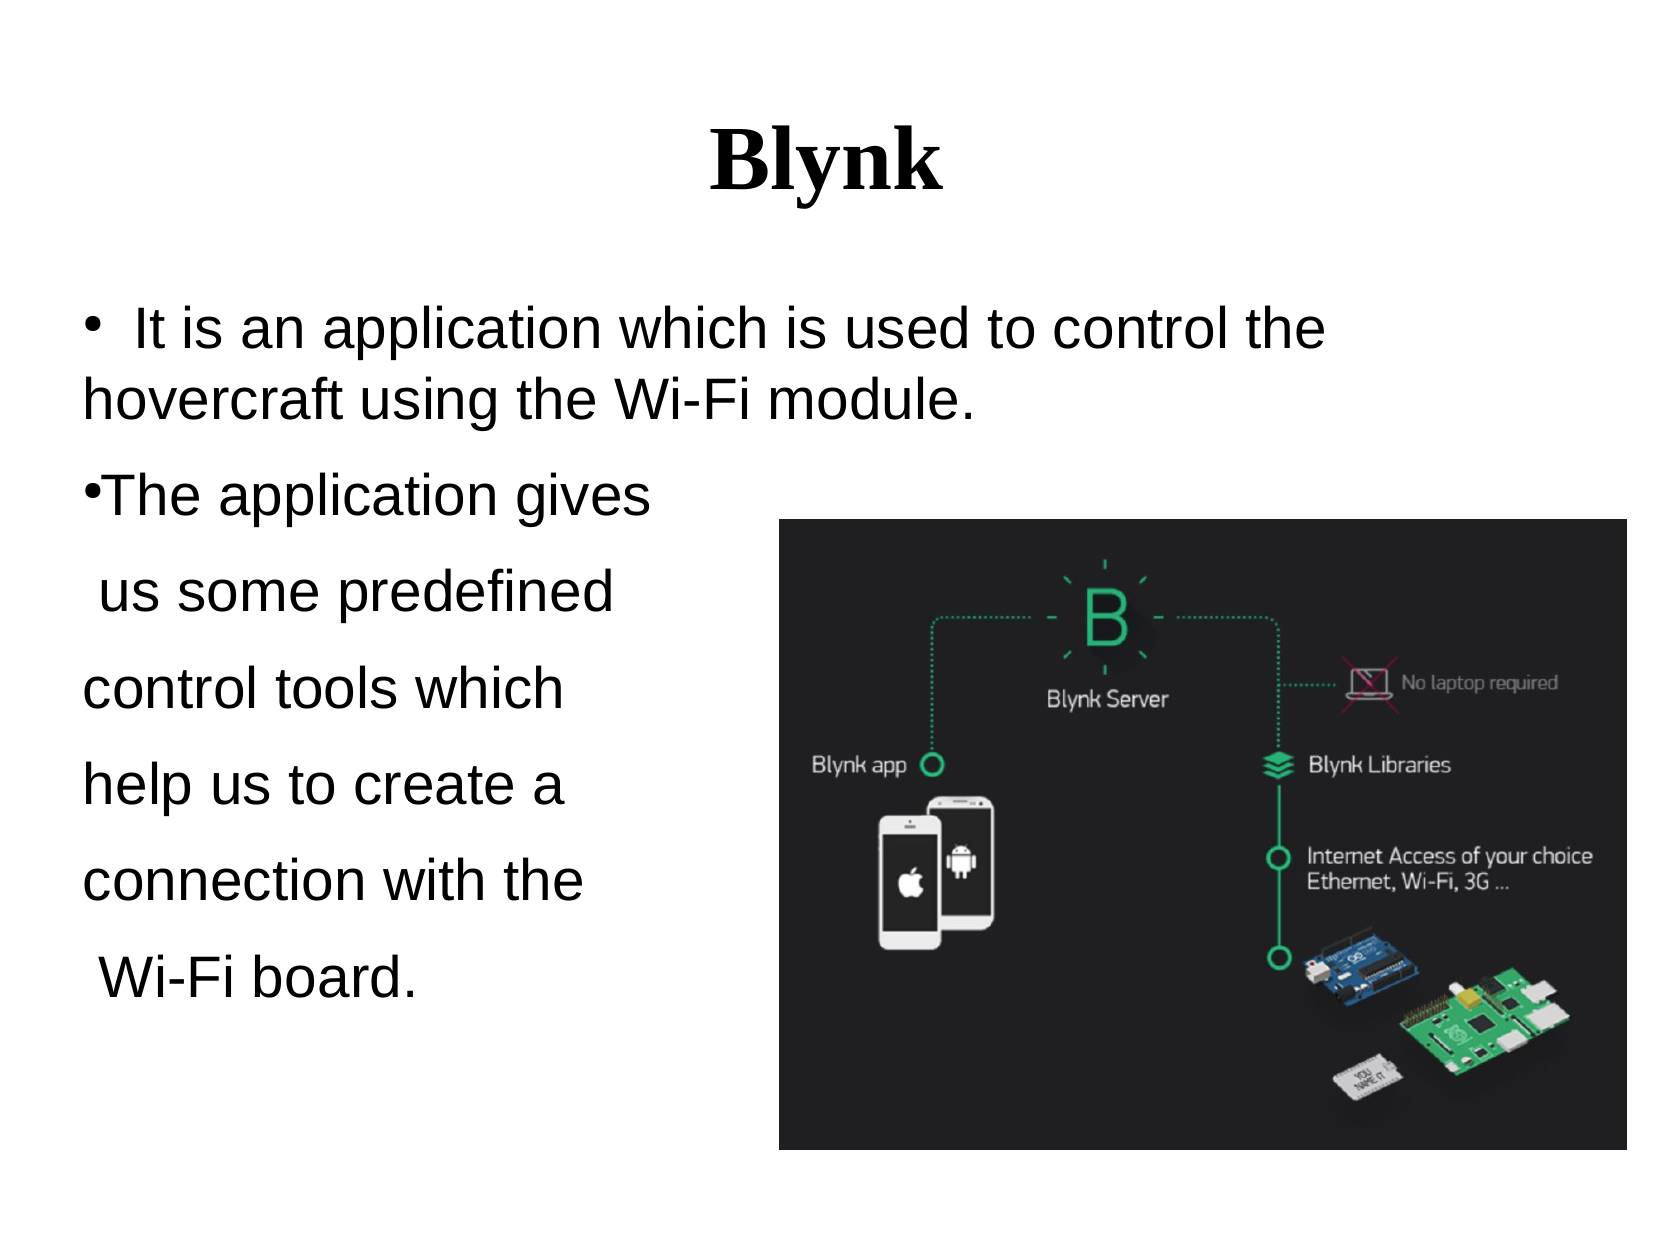

# Blynk
 It is an application which is used to control the hovercraft using the Wi-Fi module.
The application gives
 us some predefined
control tools which
help us to create a
connection with the
 Wi-Fi board.